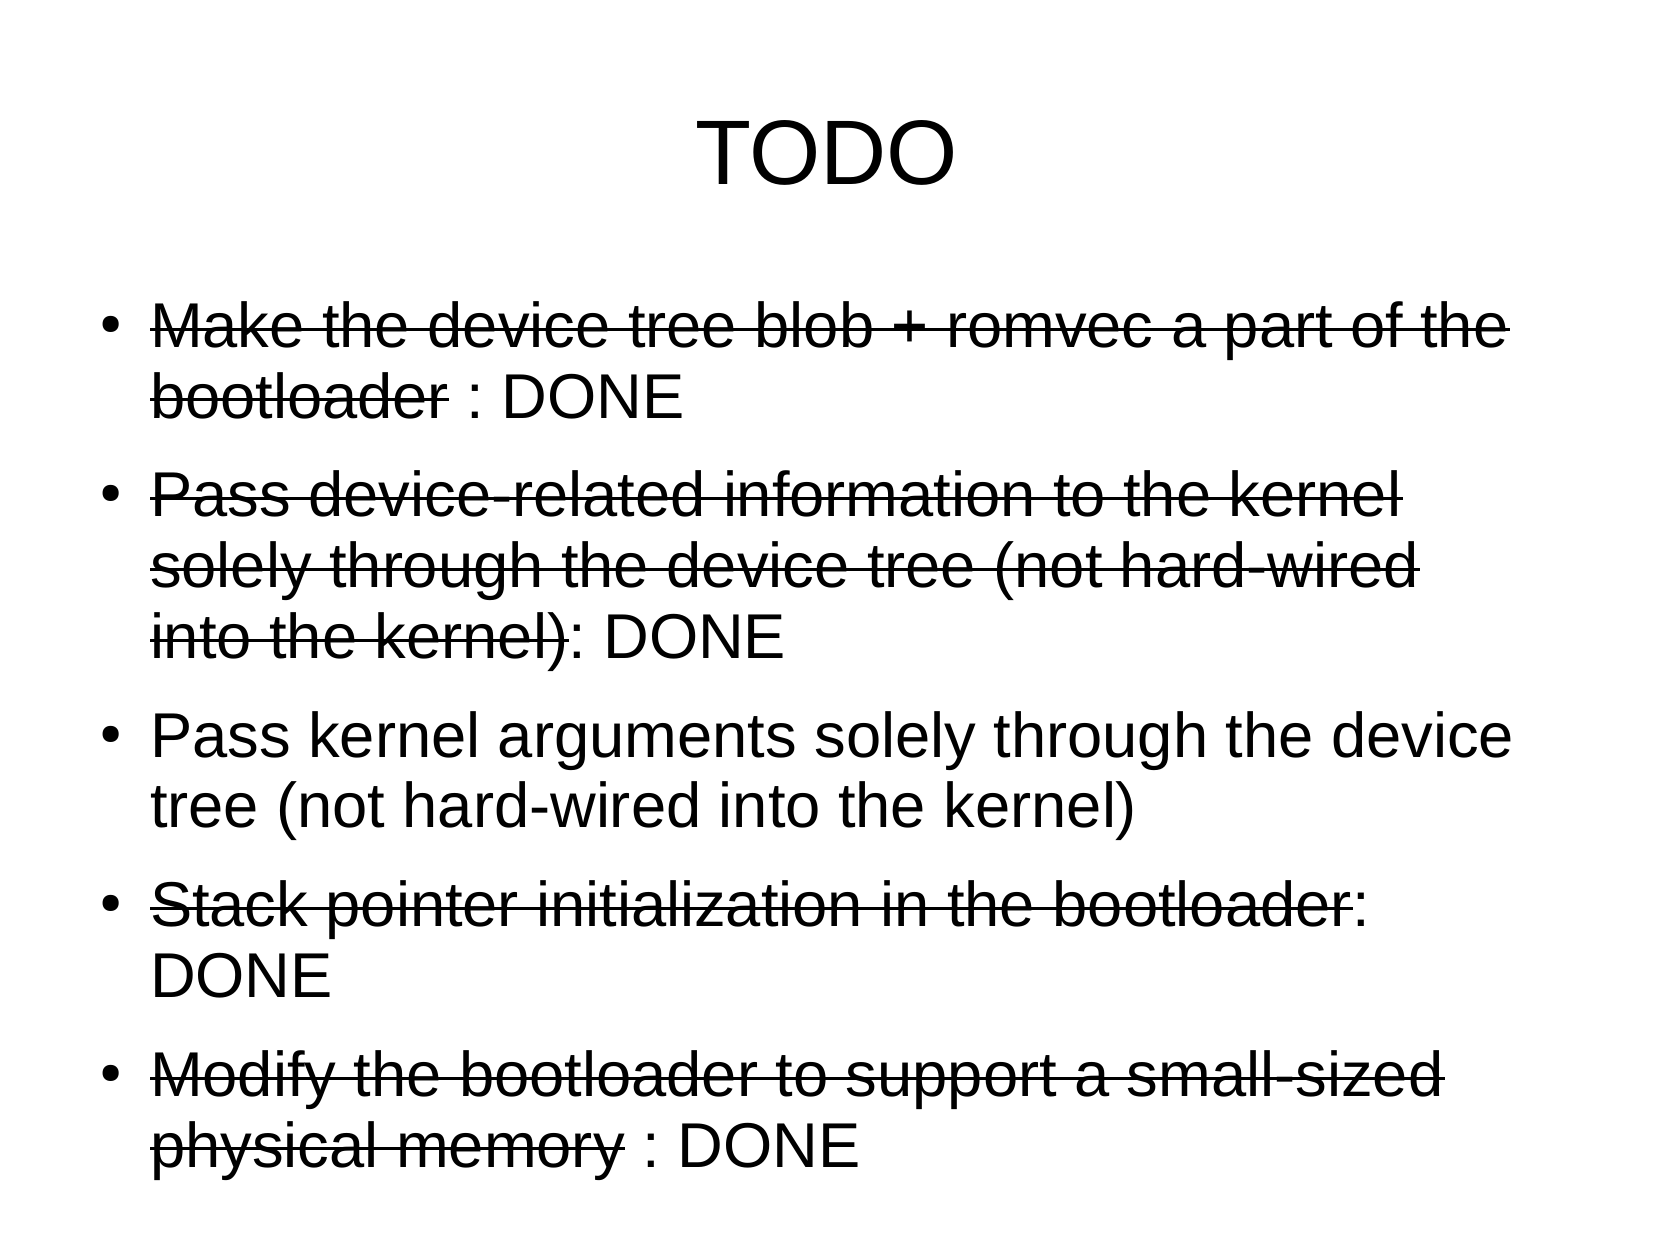

# TODO
Make the device tree blob + romvec a part of the bootloader : DONE
Pass device-related information to the kernel solely through the device tree (not hard-wired into the kernel): DONE
Pass kernel arguments solely through the device tree (not hard-wired into the kernel)
Stack pointer initialization in the bootloader: DONE
Modify the bootloader to support a small-sized physical memory : DONE